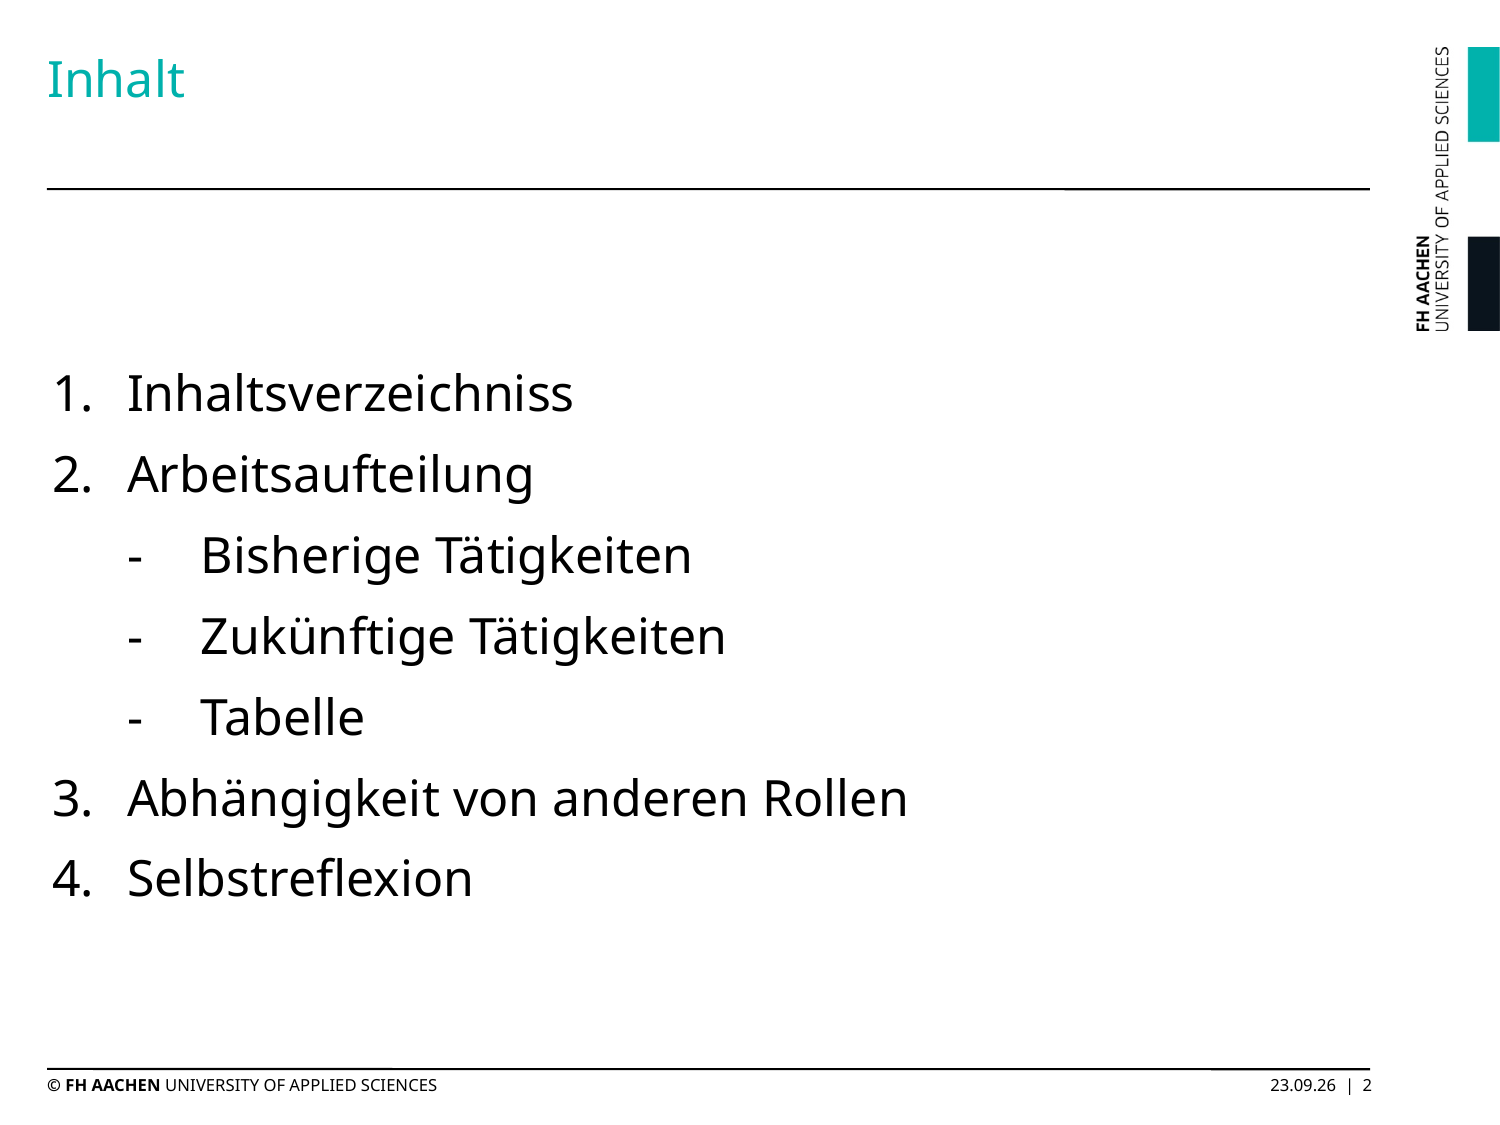

# Inhalt
Inhaltsverzeichniss
Arbeitsaufteilung
-	Bisherige Tätigkeiten
-	Zukünftige Tätigkeiten
-	Tabelle
Abhängigkeit von anderen Rollen
Selbstreflexion